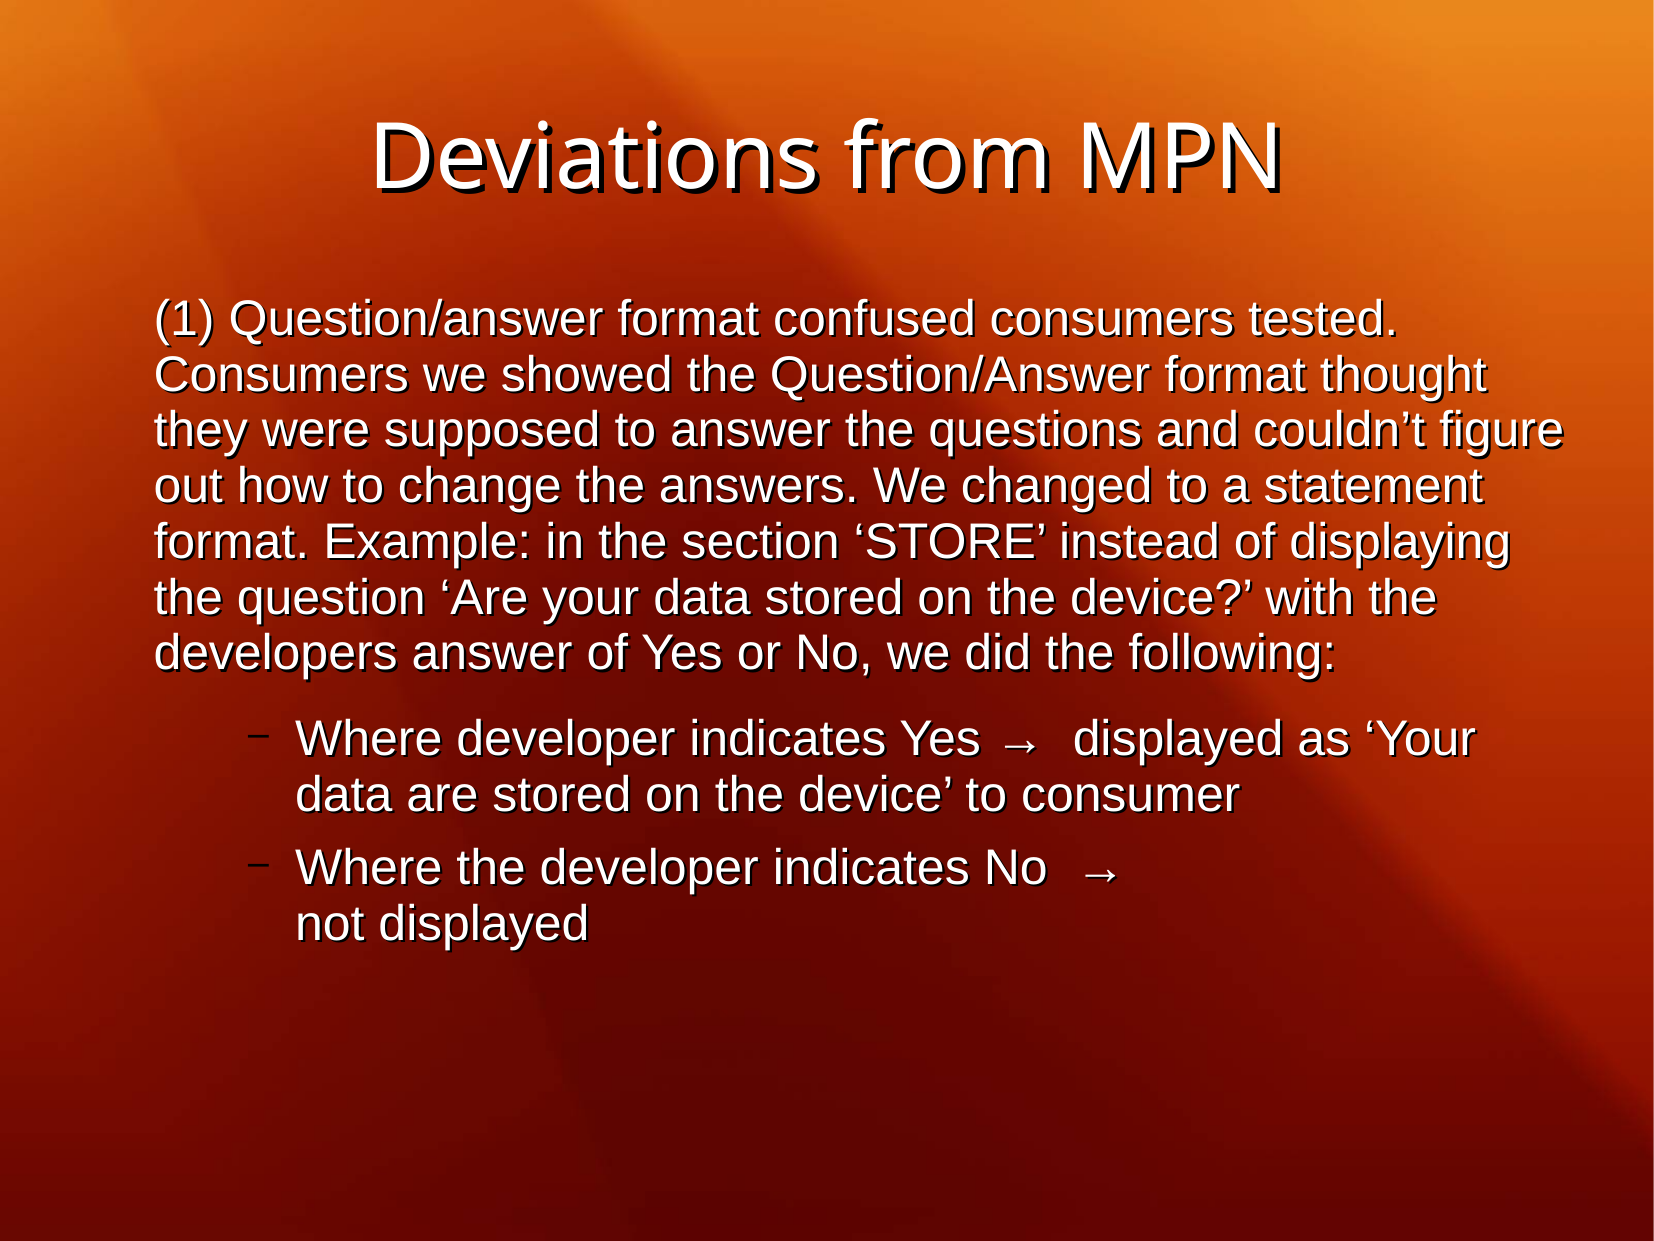

# Deviations from MPN
(1) Question/answer format confused consumers tested. Consumers we showed the Question/Answer format thought they were supposed to answer the questions and couldn’t figure out how to change the answers. We changed to a statement format. Example: in the section ‘STORE’ instead of displaying the question ‘Are your data stored on the device?’ with the developers answer of Yes or No, we did the following:
Where developer indicates Yes → displayed as ‘Your data are stored on the device’ to consumer
Where the developer indicates No →
not displayed